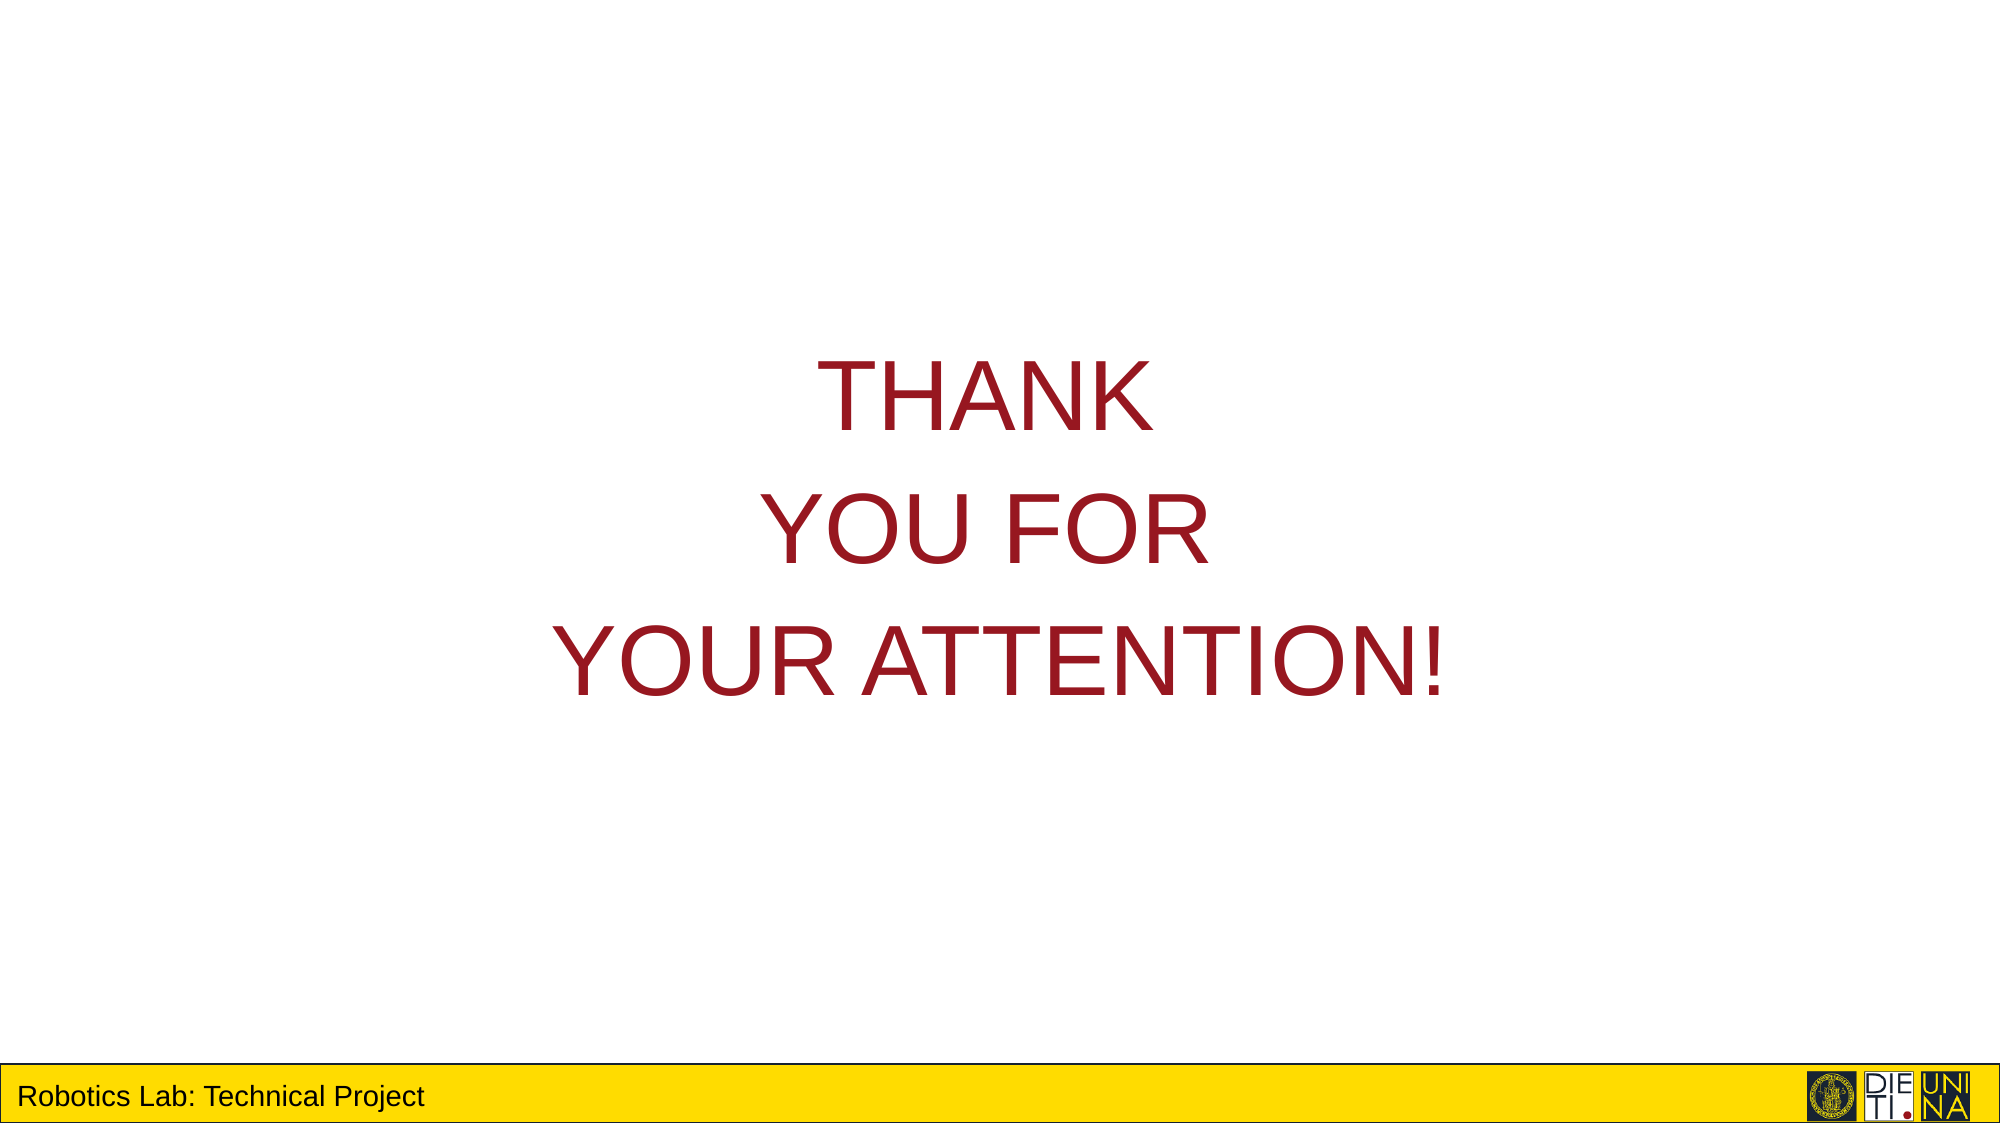

THANK
YOU FOR
YOUR ATTENTION!
Robotics Lab: Technical Project